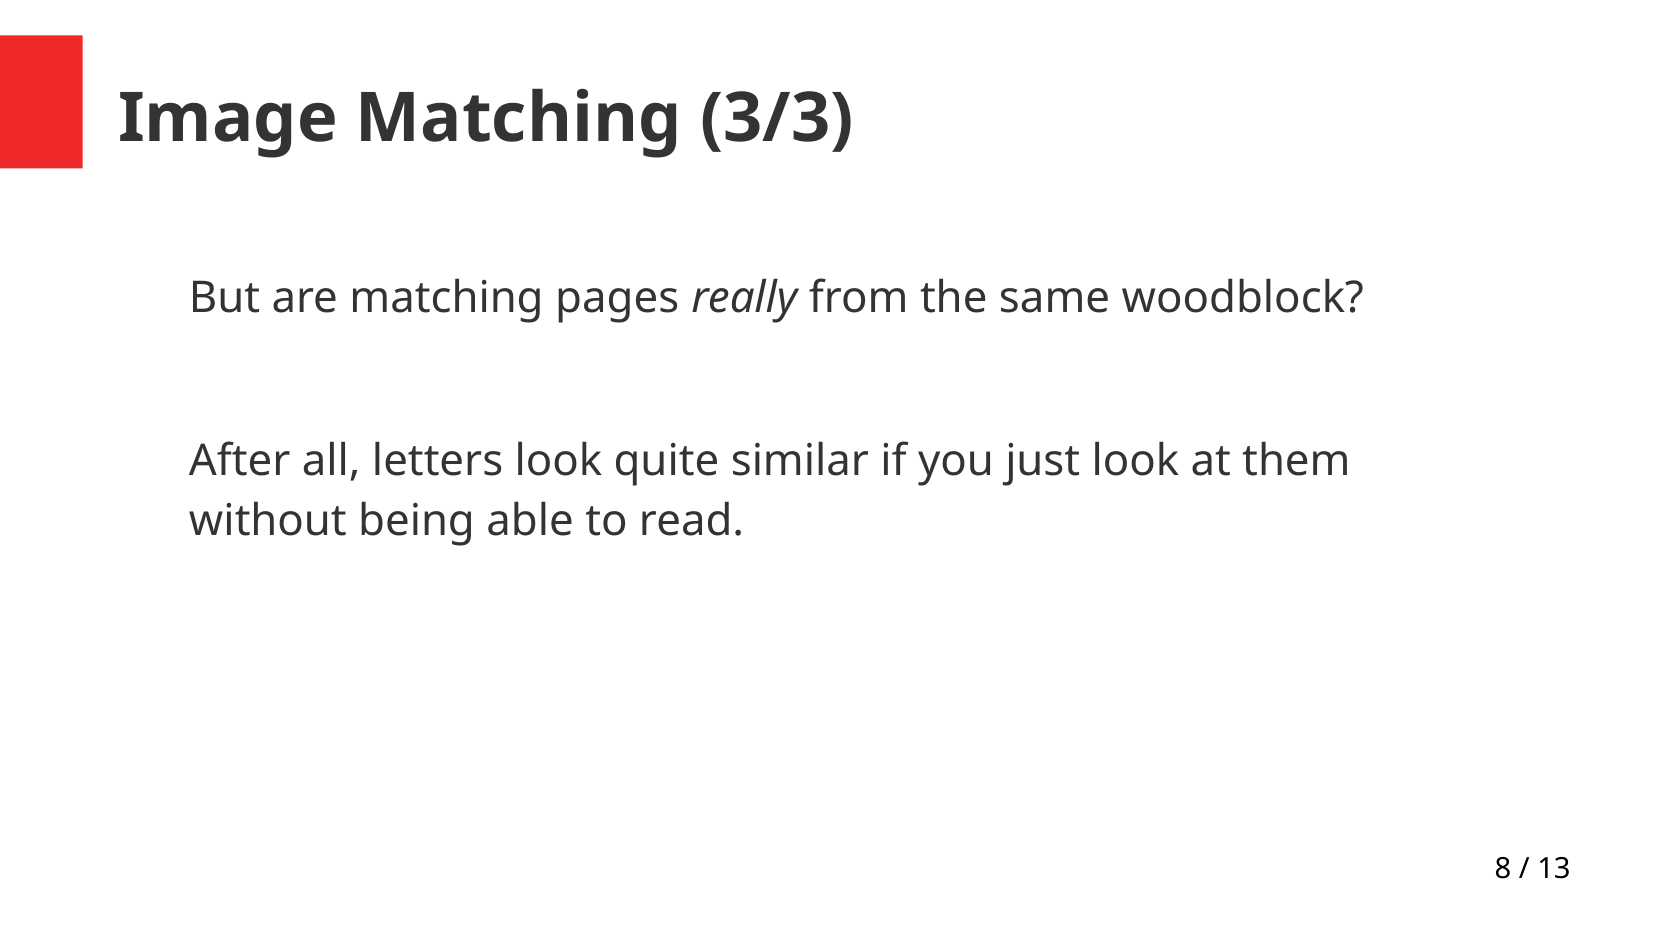

# Image Matching (3/3)
But are matching pages really from the same woodblock?
After all, letters look quite similar if you just look at them without being able to read.
8